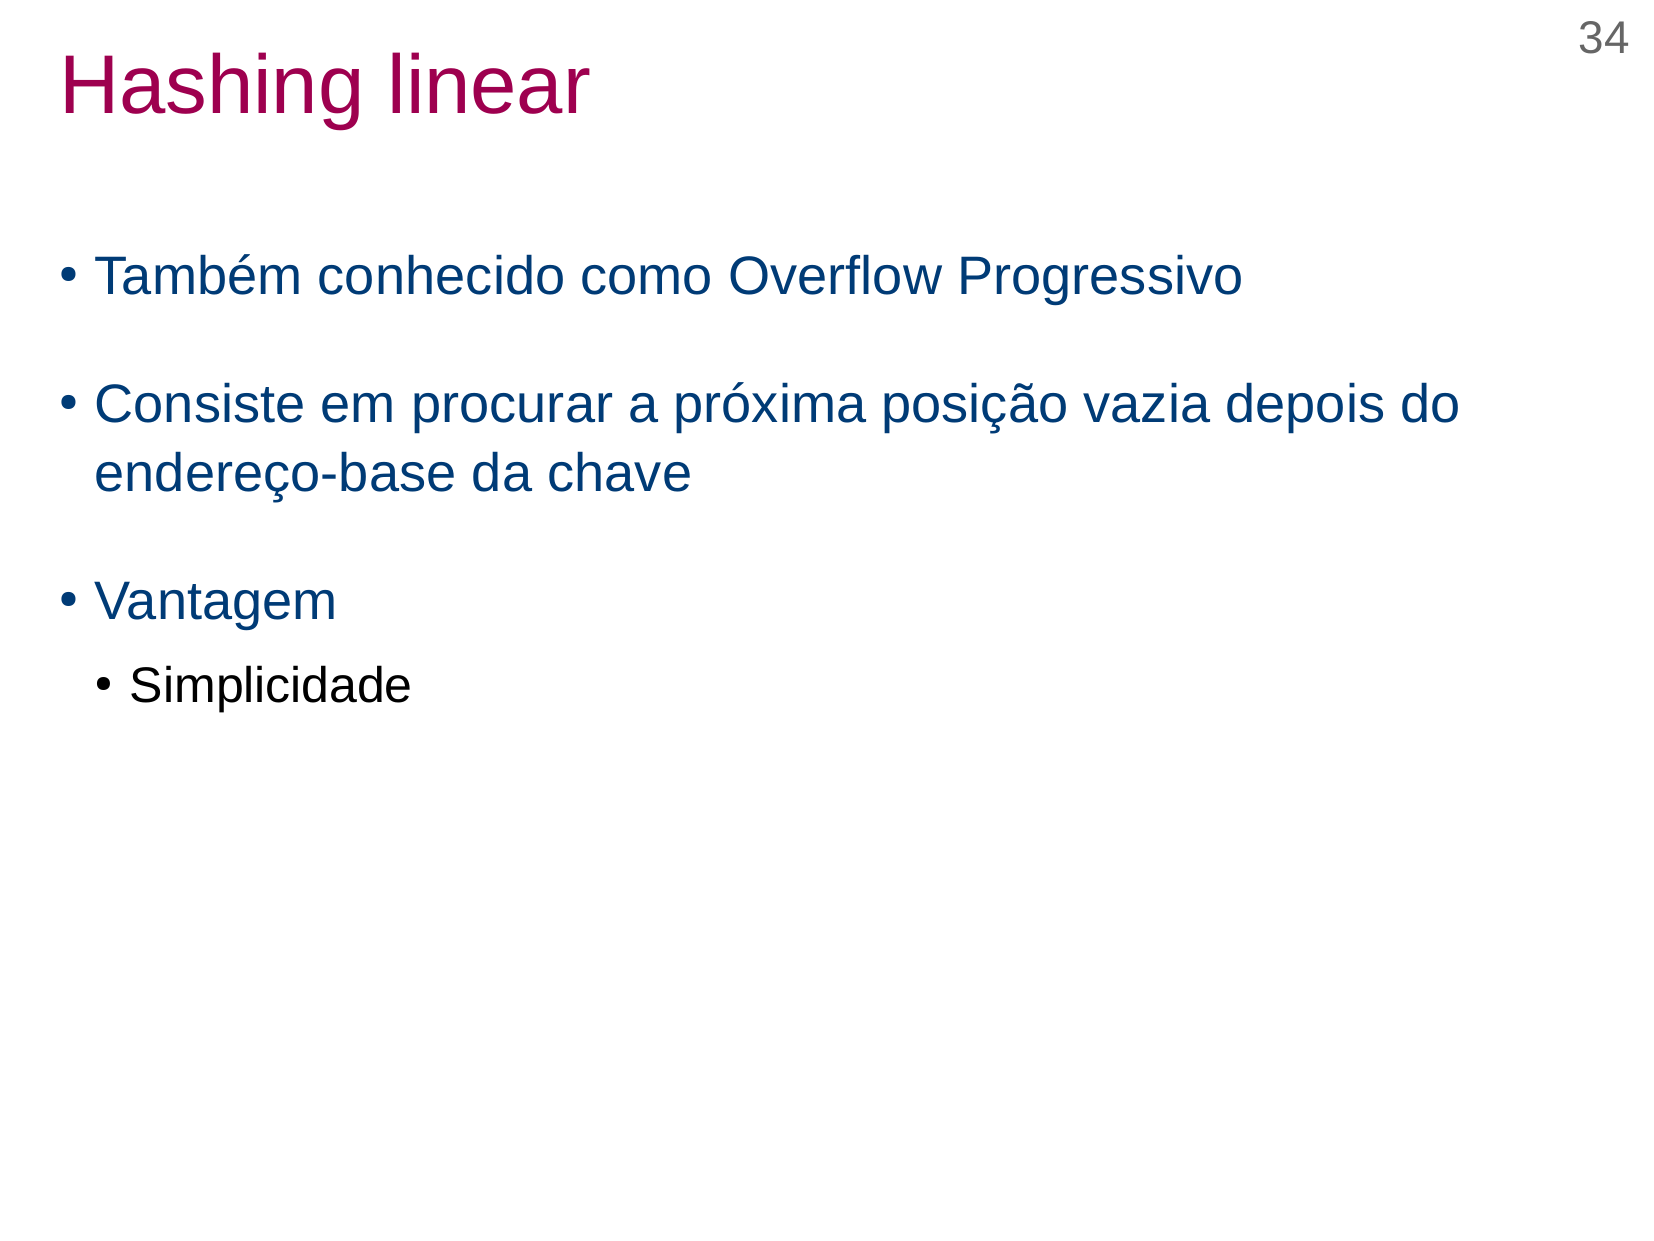

34
# Hashing linear
Também conhecido como Overflow Progressivo
Consiste em procurar a próxima posição vazia depois do endereço-base da chave
Vantagem
Simplicidade